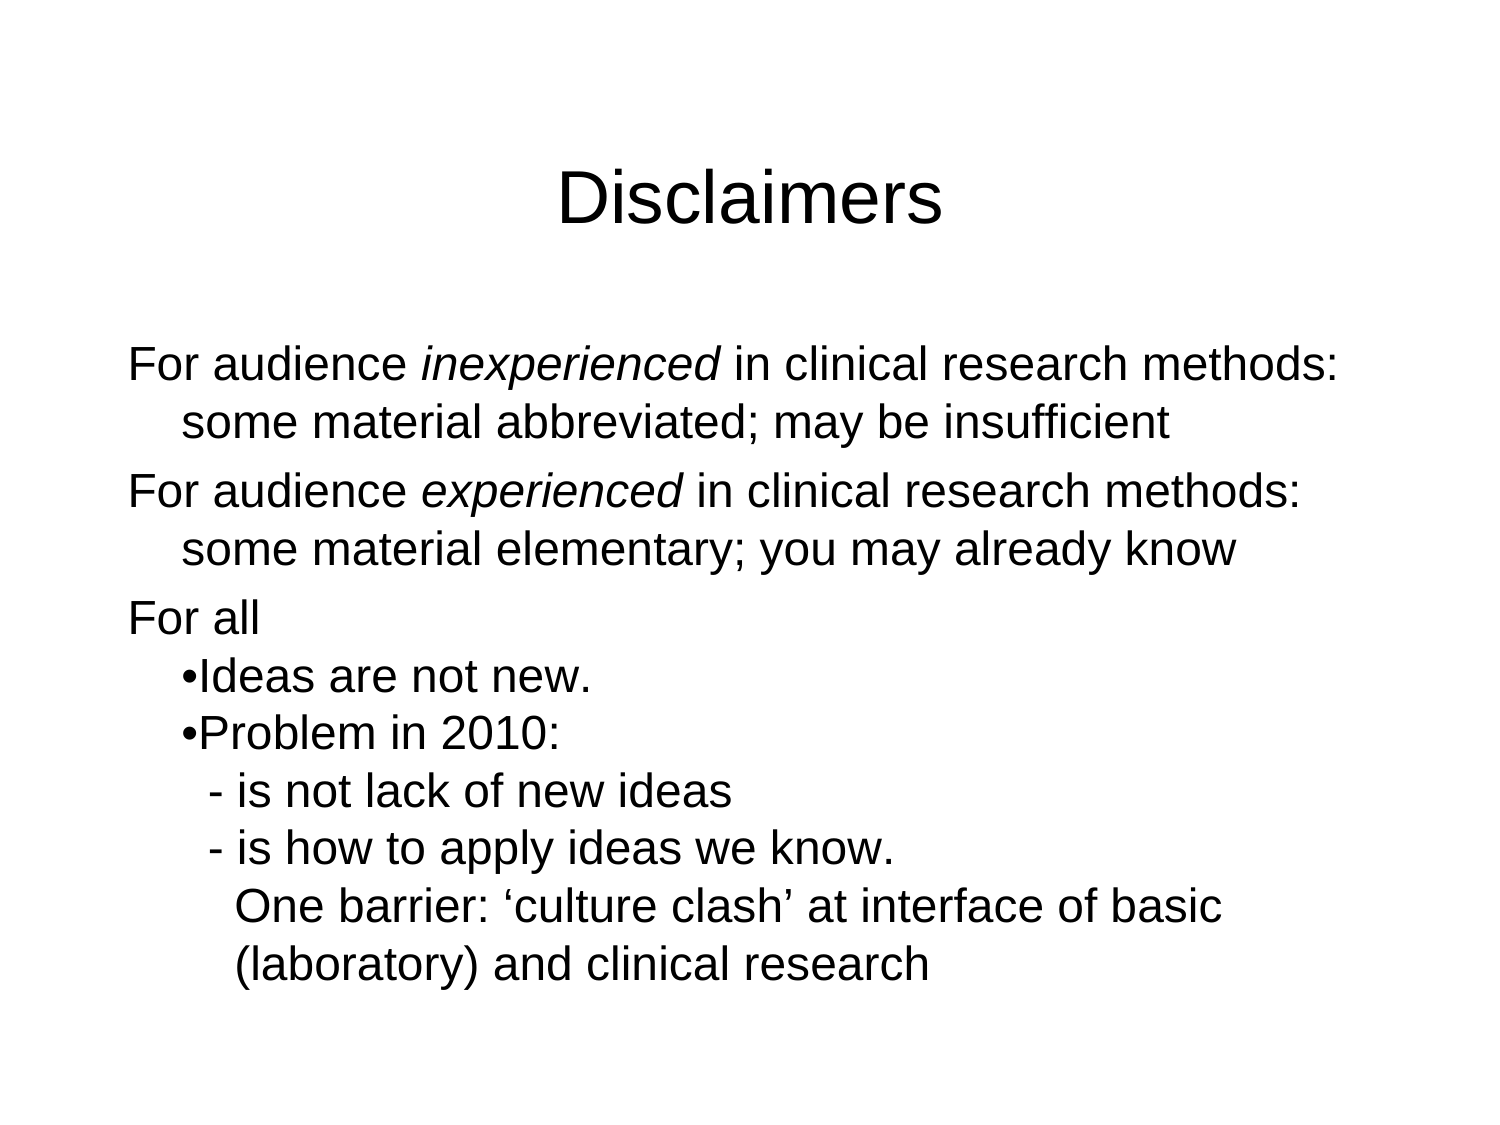

# Disclaimers
For audience inexperienced in clinical research methods:
some material abbreviated; may be insufficient
For audience experienced in clinical research methods:
some material elementary; you may already know
For all
•Ideas are not new.
•Problem in 2010:
 - is not lack of new ideas
 - is how to apply ideas we know.
 One barrier: ‘culture clash’ at interface of basic
 (laboratory) and clinical research